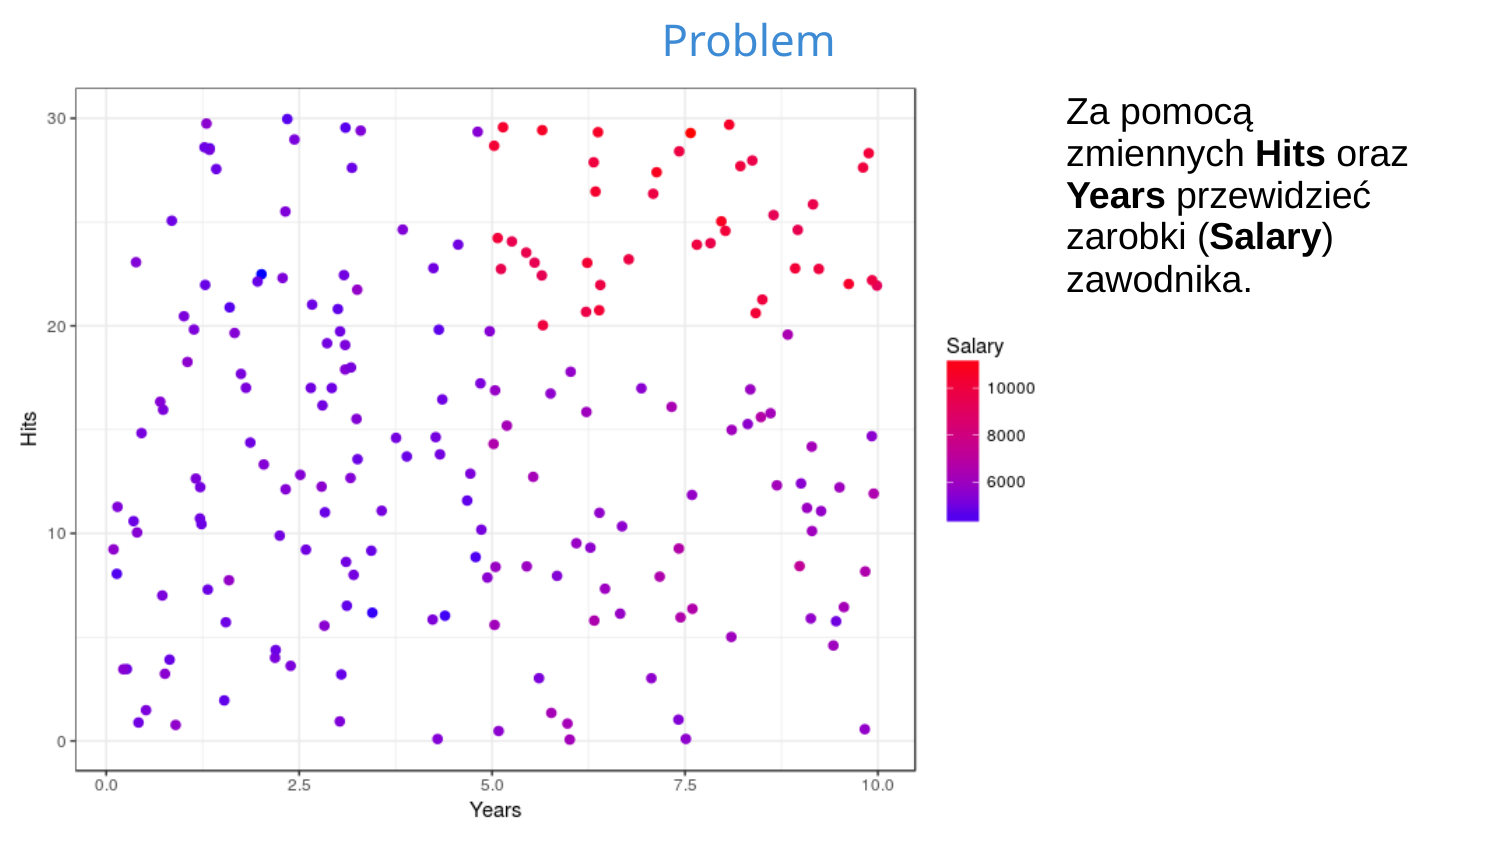

Problem
Za pomocą zmiennych Hits oraz Years przewidzieć zarobki (Salary) zawodnika.